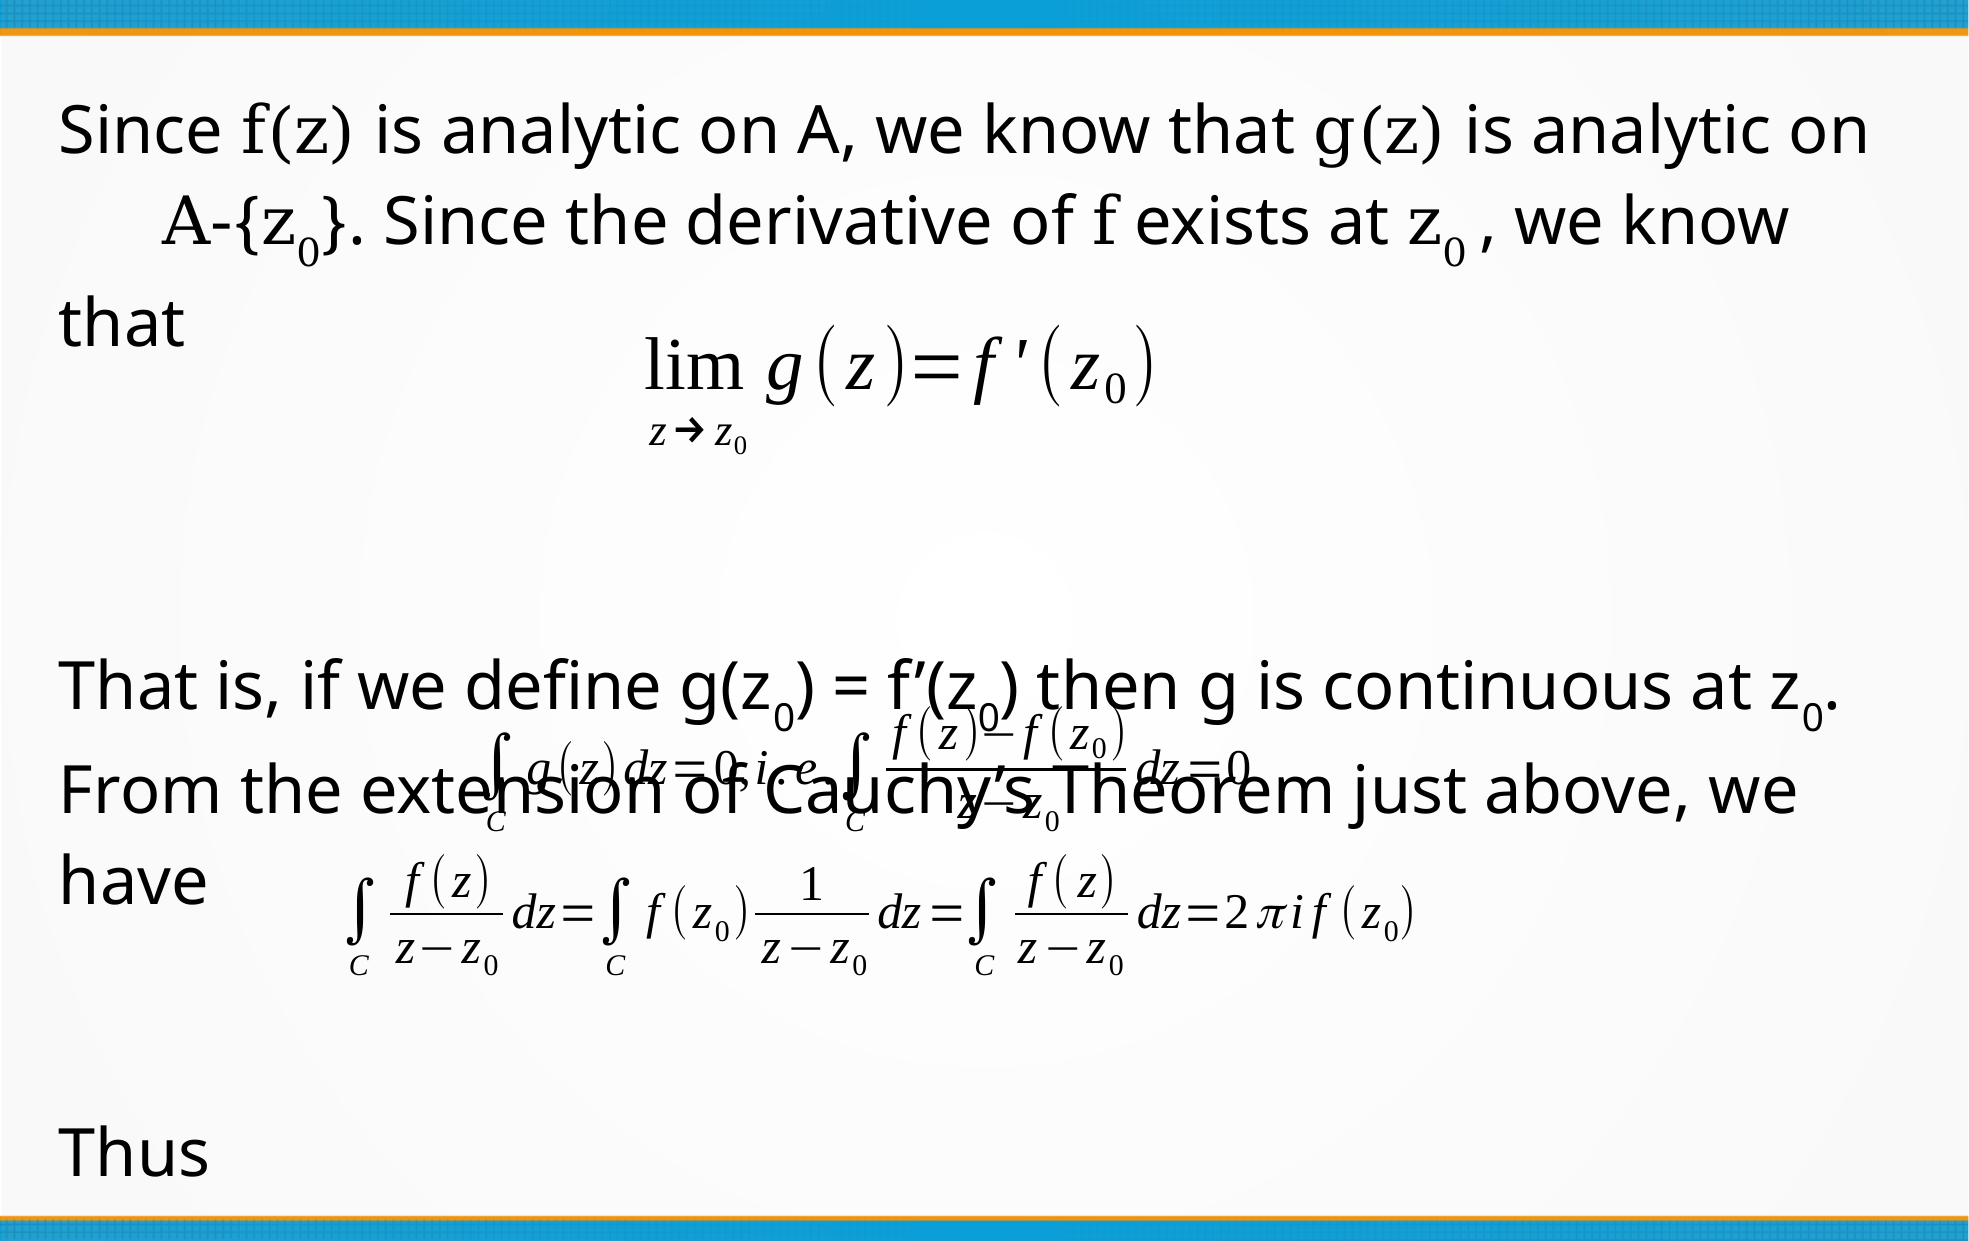

# Since f(z) is analytic on A, we know that g(z) is analytic on A-{z0}. Since the derivative of f exists at z0 , we know that
That is, if we define g(z0) = f’(z0) then g is continuous at z0. From the extension of Cauchy’s Theorem just above, we have
Thus
(The last equality follows from our well known integral of
1/(z - z0) on a loop around z0.)